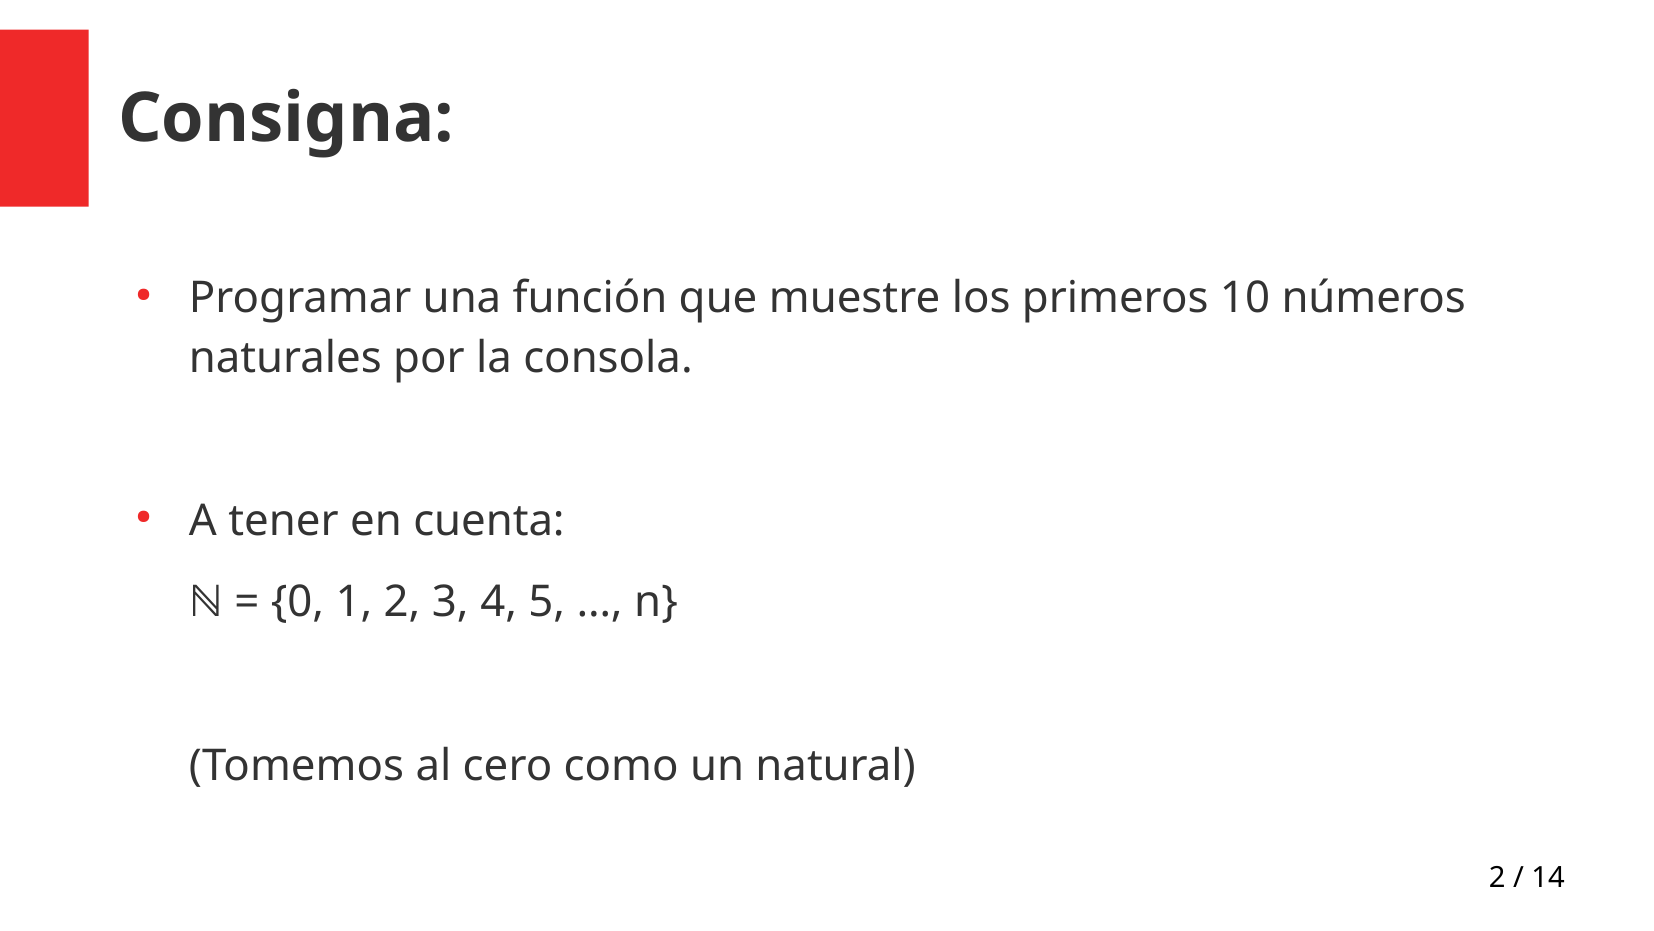

# Consigna:
Programar una función que muestre los primeros 10 números naturales por la consola.
A tener en cuenta:
ℕ = {0, 1, 2, 3, 4, 5, …, n}
(Tomemos al cero como un natural)
2